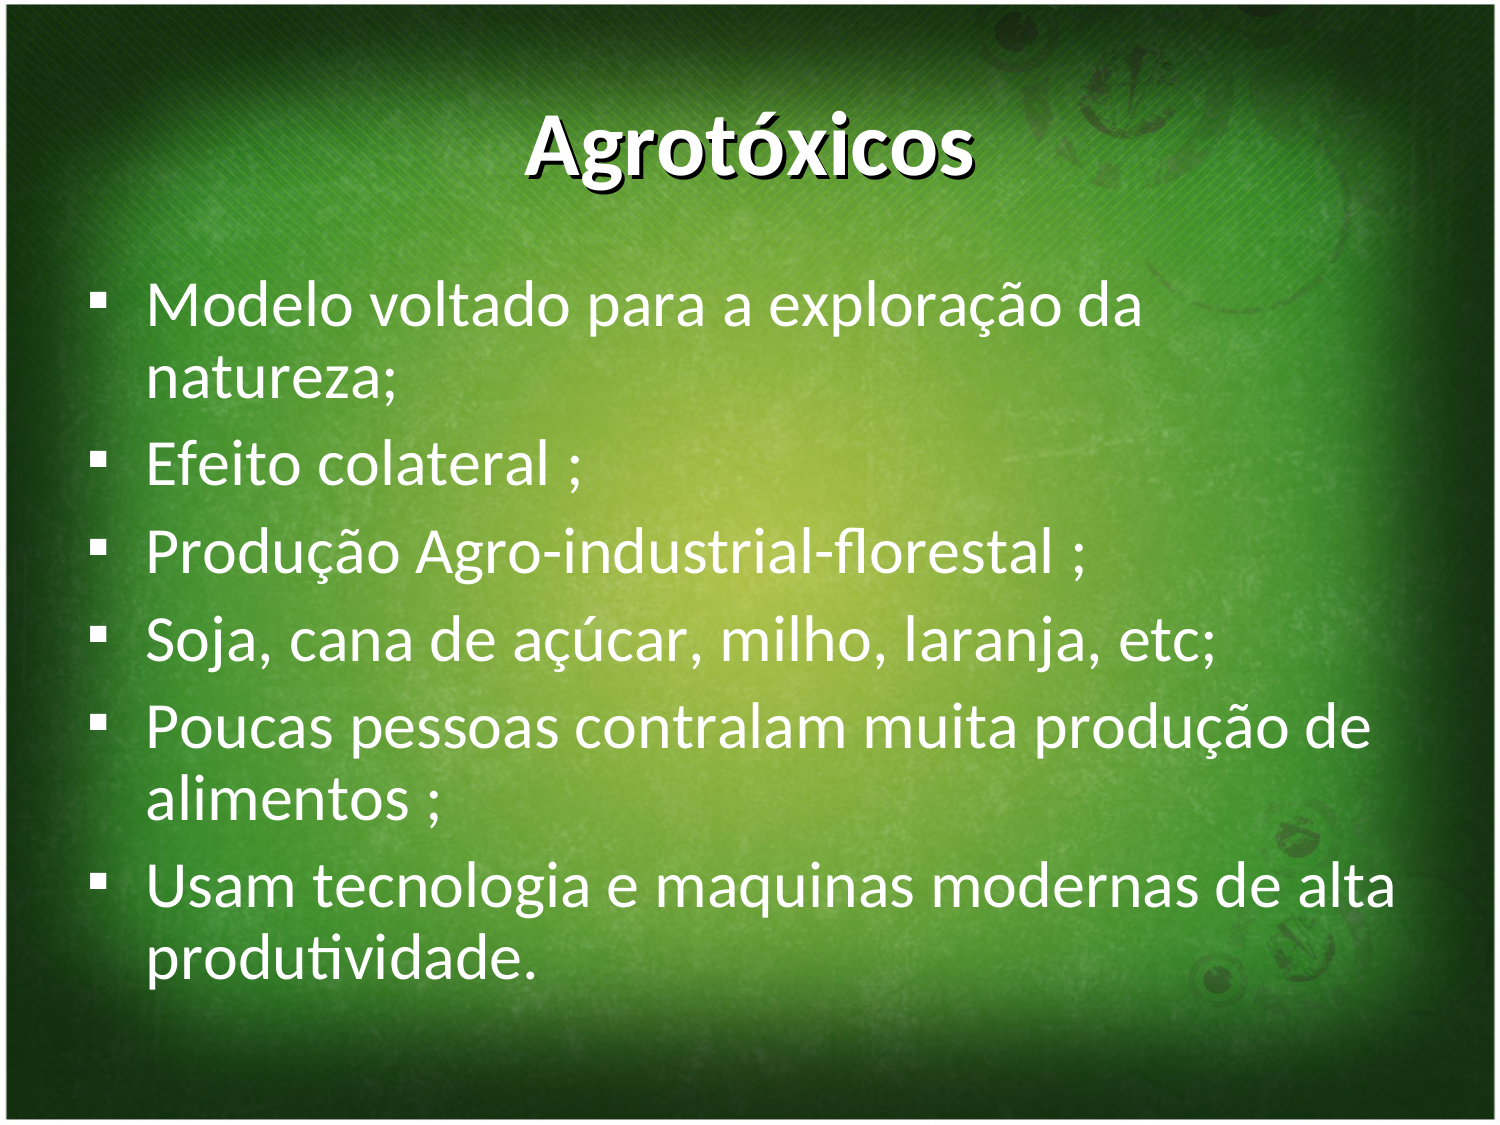

# Agrotóxicos
Modelo voltado para a exploração da natureza;
Efeito colateral ;
Produção Agro-industrial-florestal ;
Soja, cana de açúcar, milho, laranja, etc;
Poucas pessoas contralam muita produção de alimentos ;
Usam tecnologia e maquinas modernas de alta produtividade.